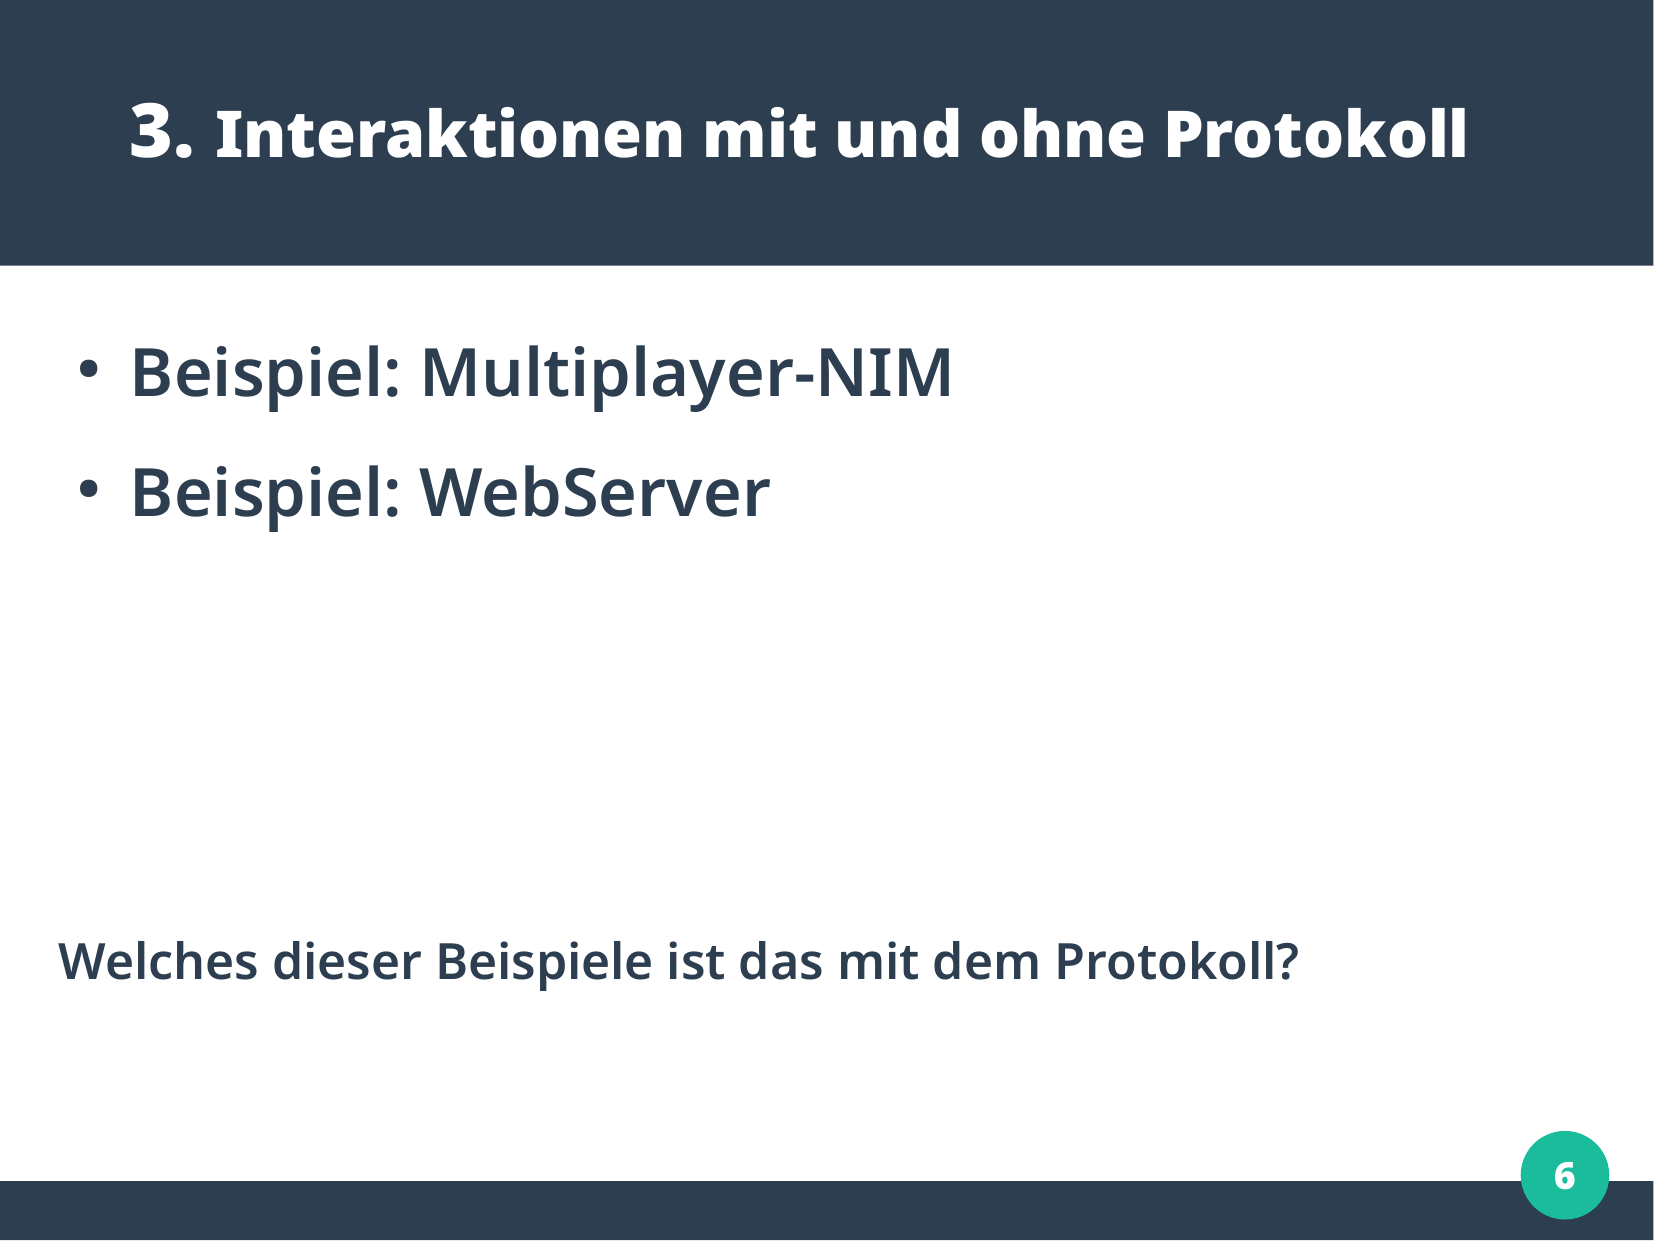

# 3. Interaktionen mit und ohne Protokoll
Beispiel: Multiplayer-NIM
Beispiel: WebServer
Welches dieser Beispiele ist das mit dem Protokoll?
6